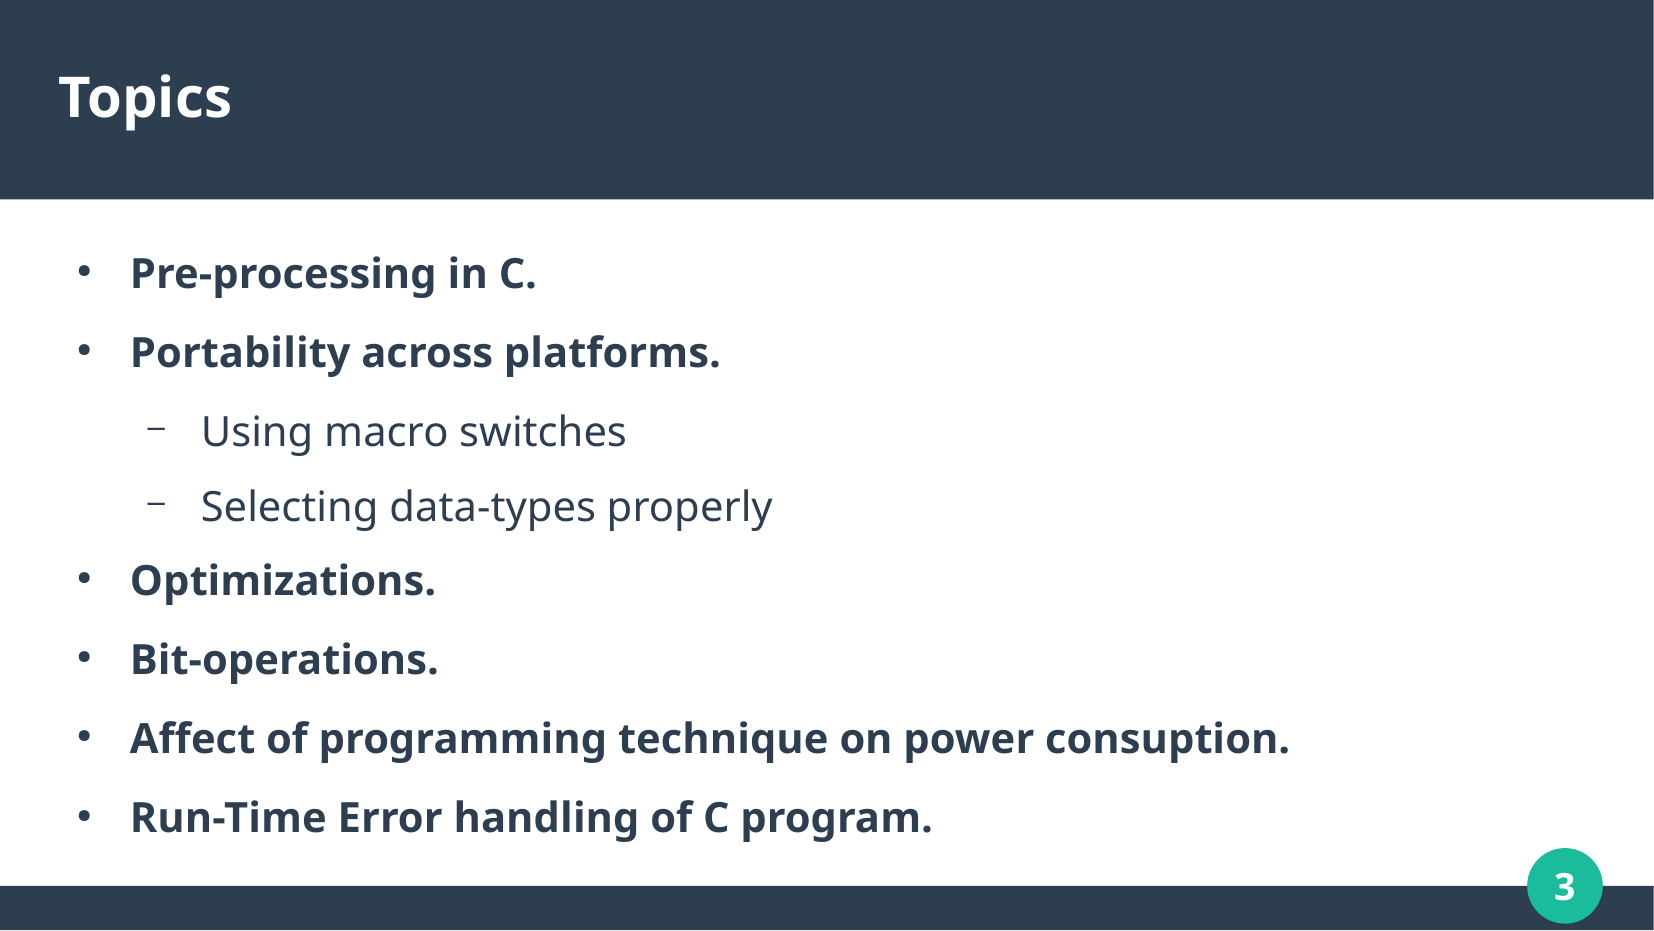

# Topics
Pre-processing in C.
Portability across platforms.
Using macro switches
Selecting data-types properly
Optimizations.
Bit-operations.
Affect of programming technique on power consuption.
Run-Time Error handling of C program.